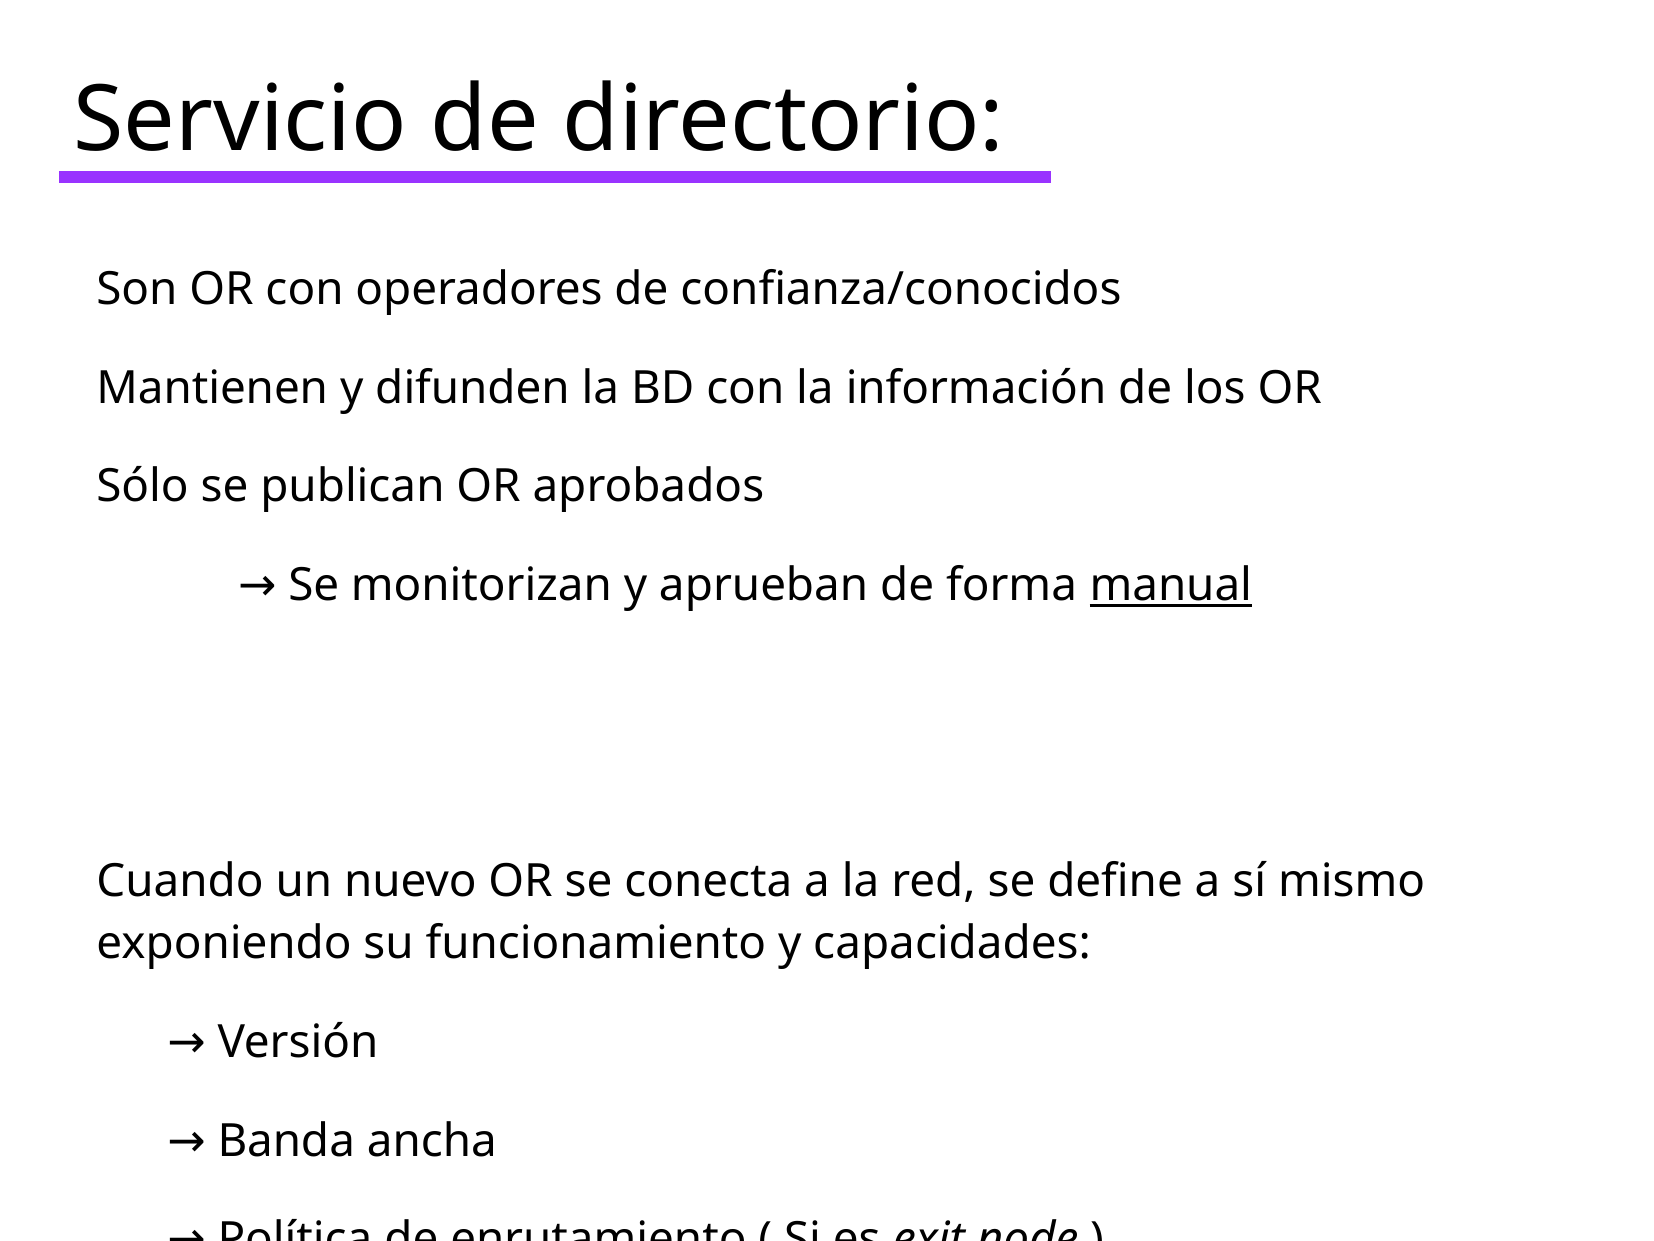

Servicio de directorio:
#
Son OR con operadores de confianza/conocidos
Mantienen y difunden la BD con la información de los OR
Sólo se publican OR aprobados
→ Se monitorizan y aprueban de forma manual
Cuando un nuevo OR se conecta a la red, se define a sí mismo exponiendo su funcionamiento y capacidades:
→ Versión
→ Banda ancha
→ Política de enrutamiento ( Si es exit node )